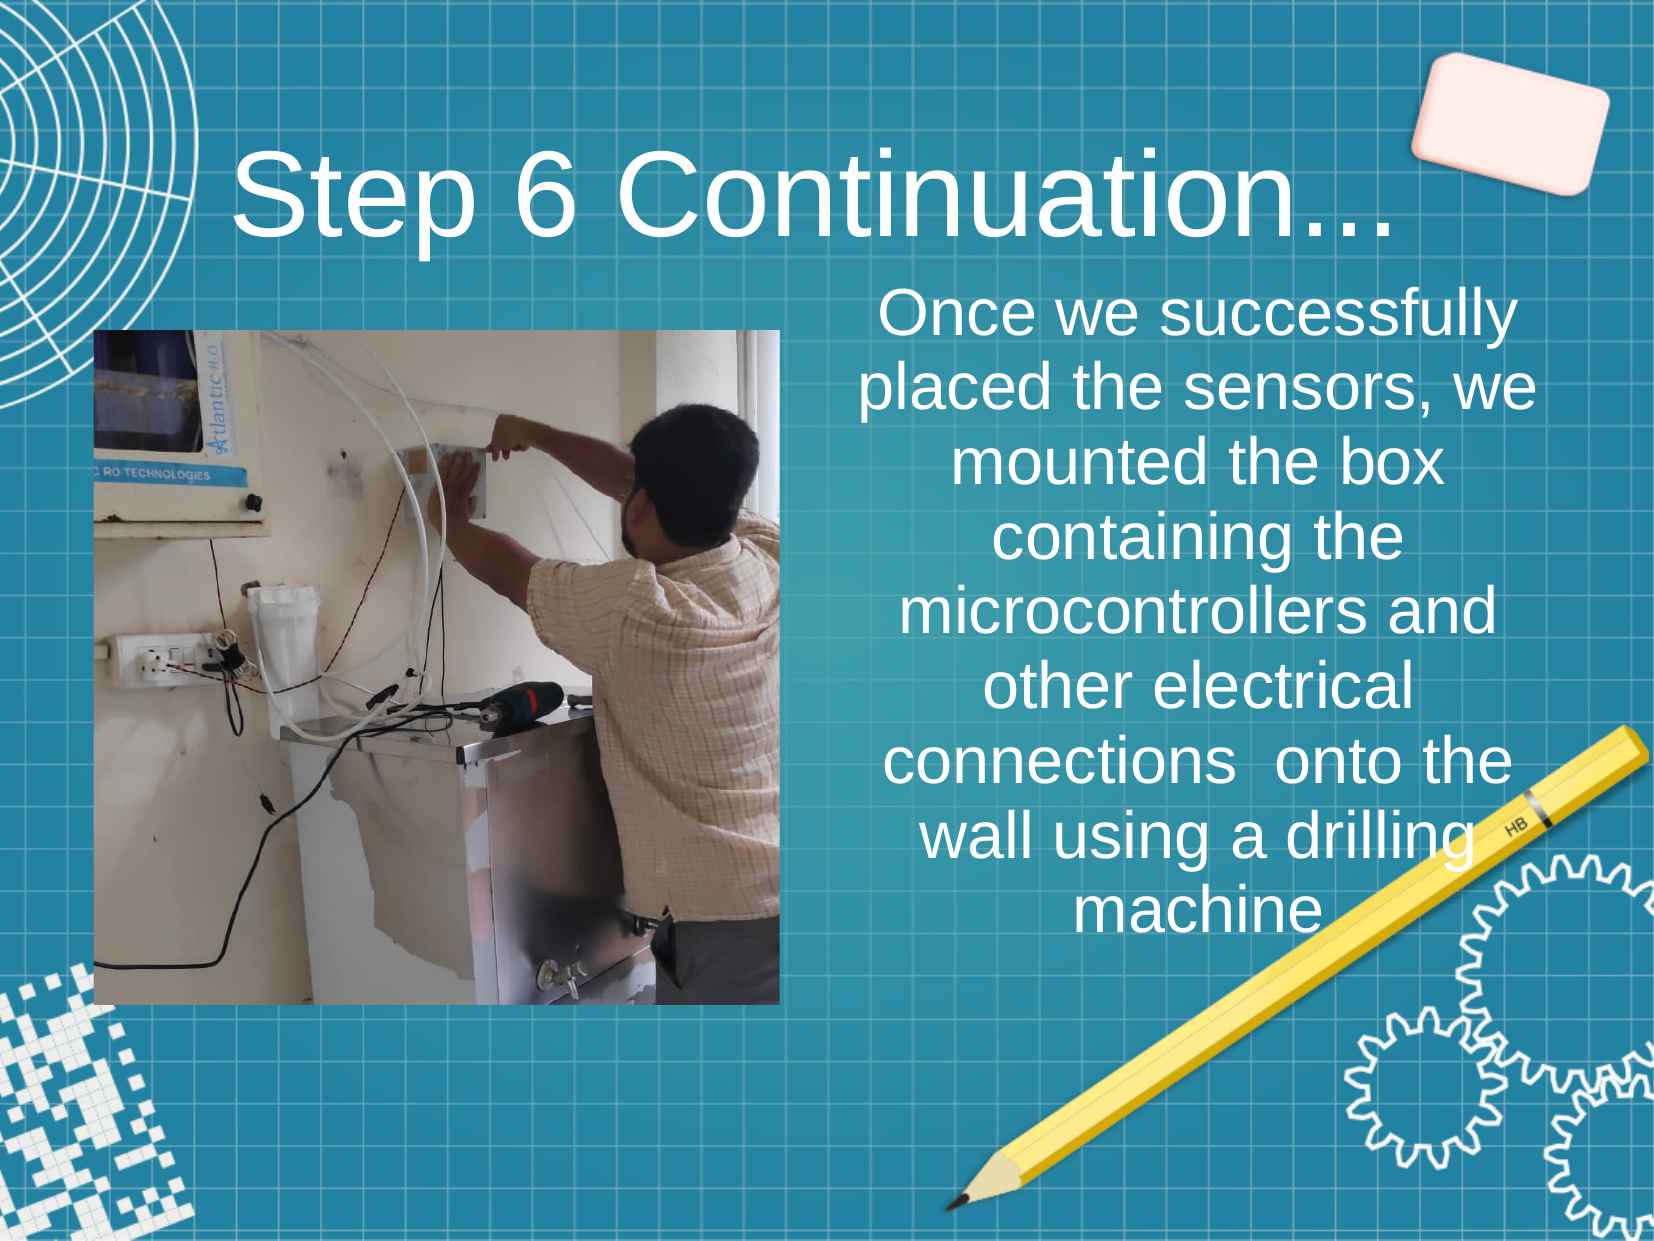

# Step 6 Continuation...
Once we successfully placed the sensors, we mounted the box containing the microcontrollers and other electrical connections onto the wall using a drilling machine